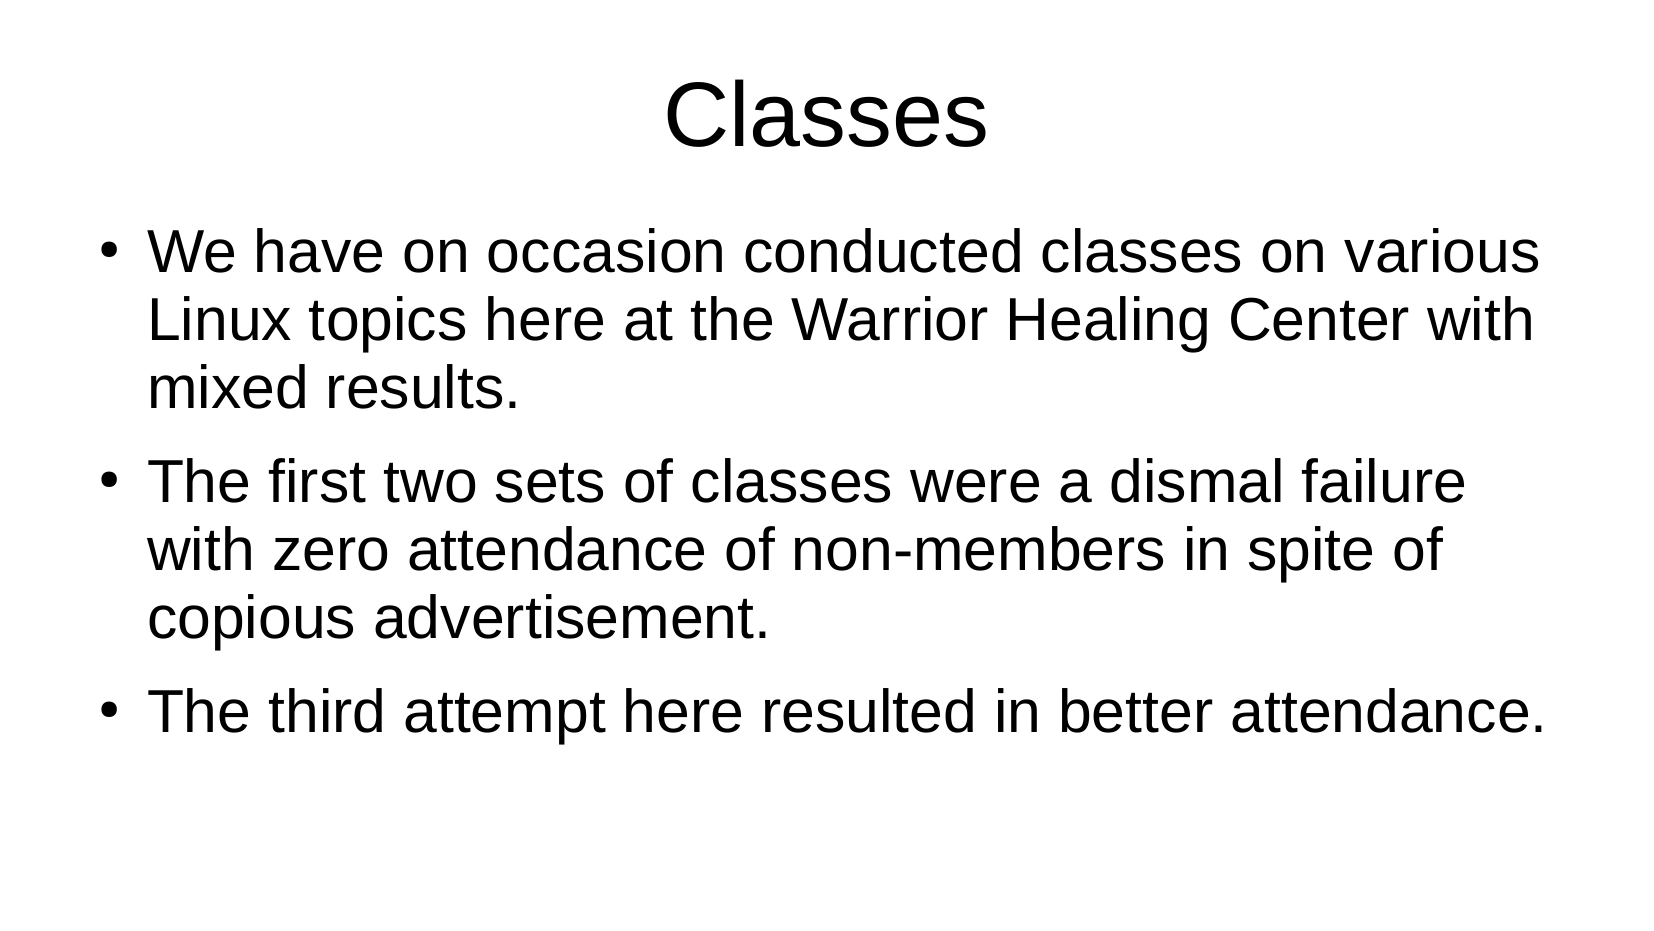

# Classes
We have on occasion conducted classes on various Linux topics here at the Warrior Healing Center with mixed results.
The first two sets of classes were a dismal failure with zero attendance of non-members in spite of copious advertisement.
The third attempt here resulted in better attendance.